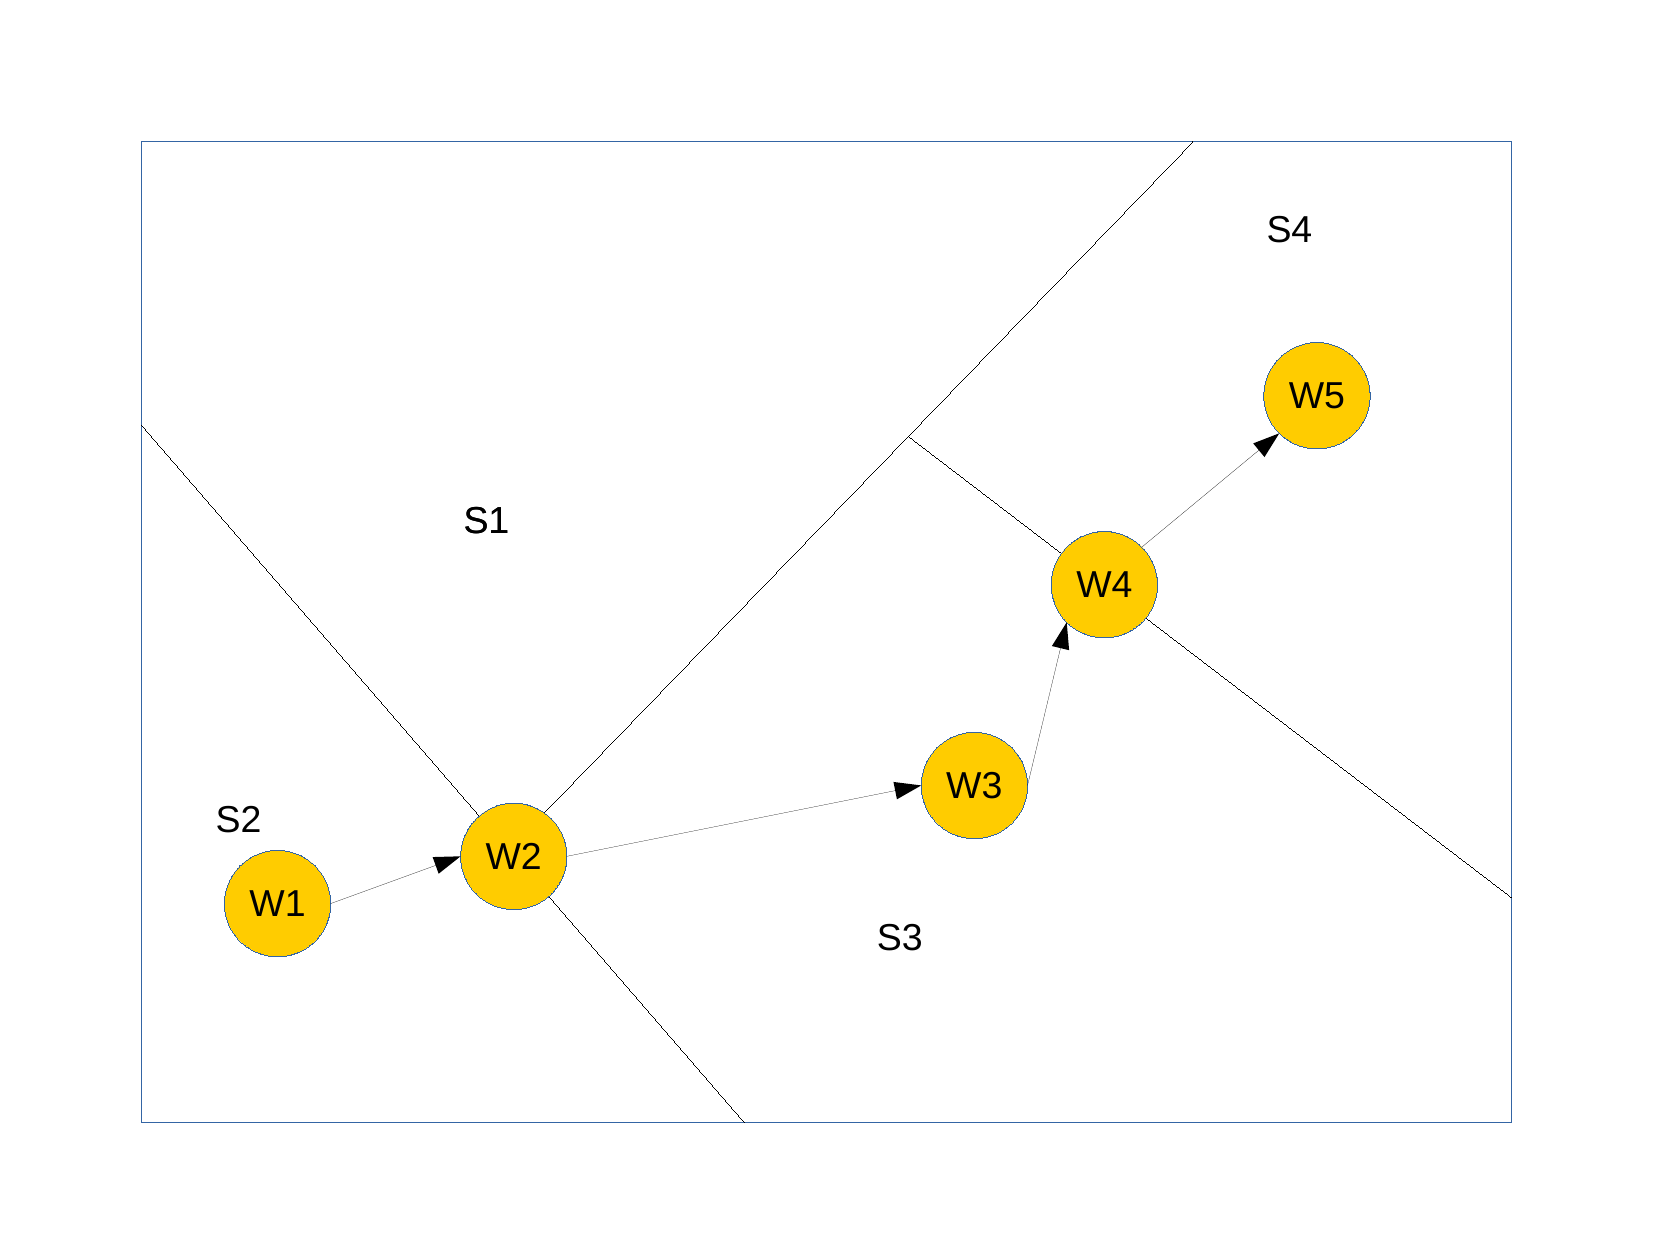

S4
W5
S1
S1
W4
W3
S2
W2
W1
S3